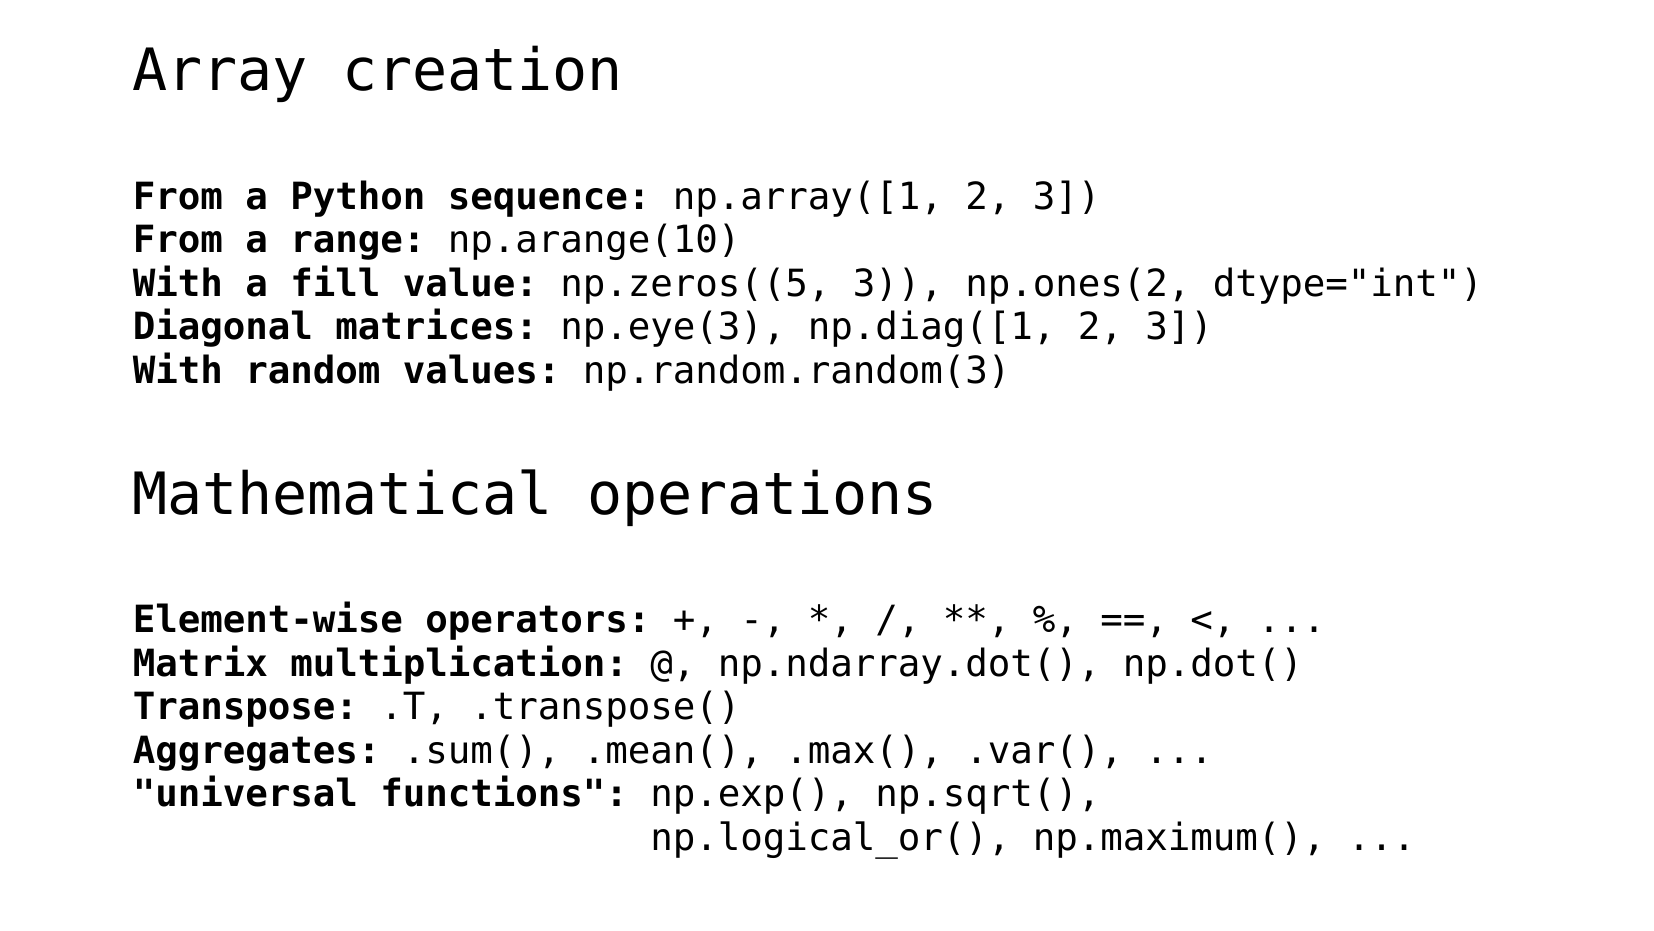

Array creation
From a Python sequence: np.array([1, 2, 3])
From a range: np.arange(10)
With a fill value: np.zeros((5, 3)), np.ones(2, dtype="int")
Diagonal matrices: np.eye(3), np.diag([1, 2, 3])
With random values: np.random.random(3)
Mathematical operations
Element-wise operators: +, -, *, /, **, %, ==, <, ...
Matrix multiplication: @, np.ndarray.dot(), np.dot()
Transpose: .T, .transpose()
Aggregates: .sum(), .mean(), .max(), .var(), ...
"universal functions": np.exp(), np.sqrt(),
 np.logical_or(), np.maximum(), ...